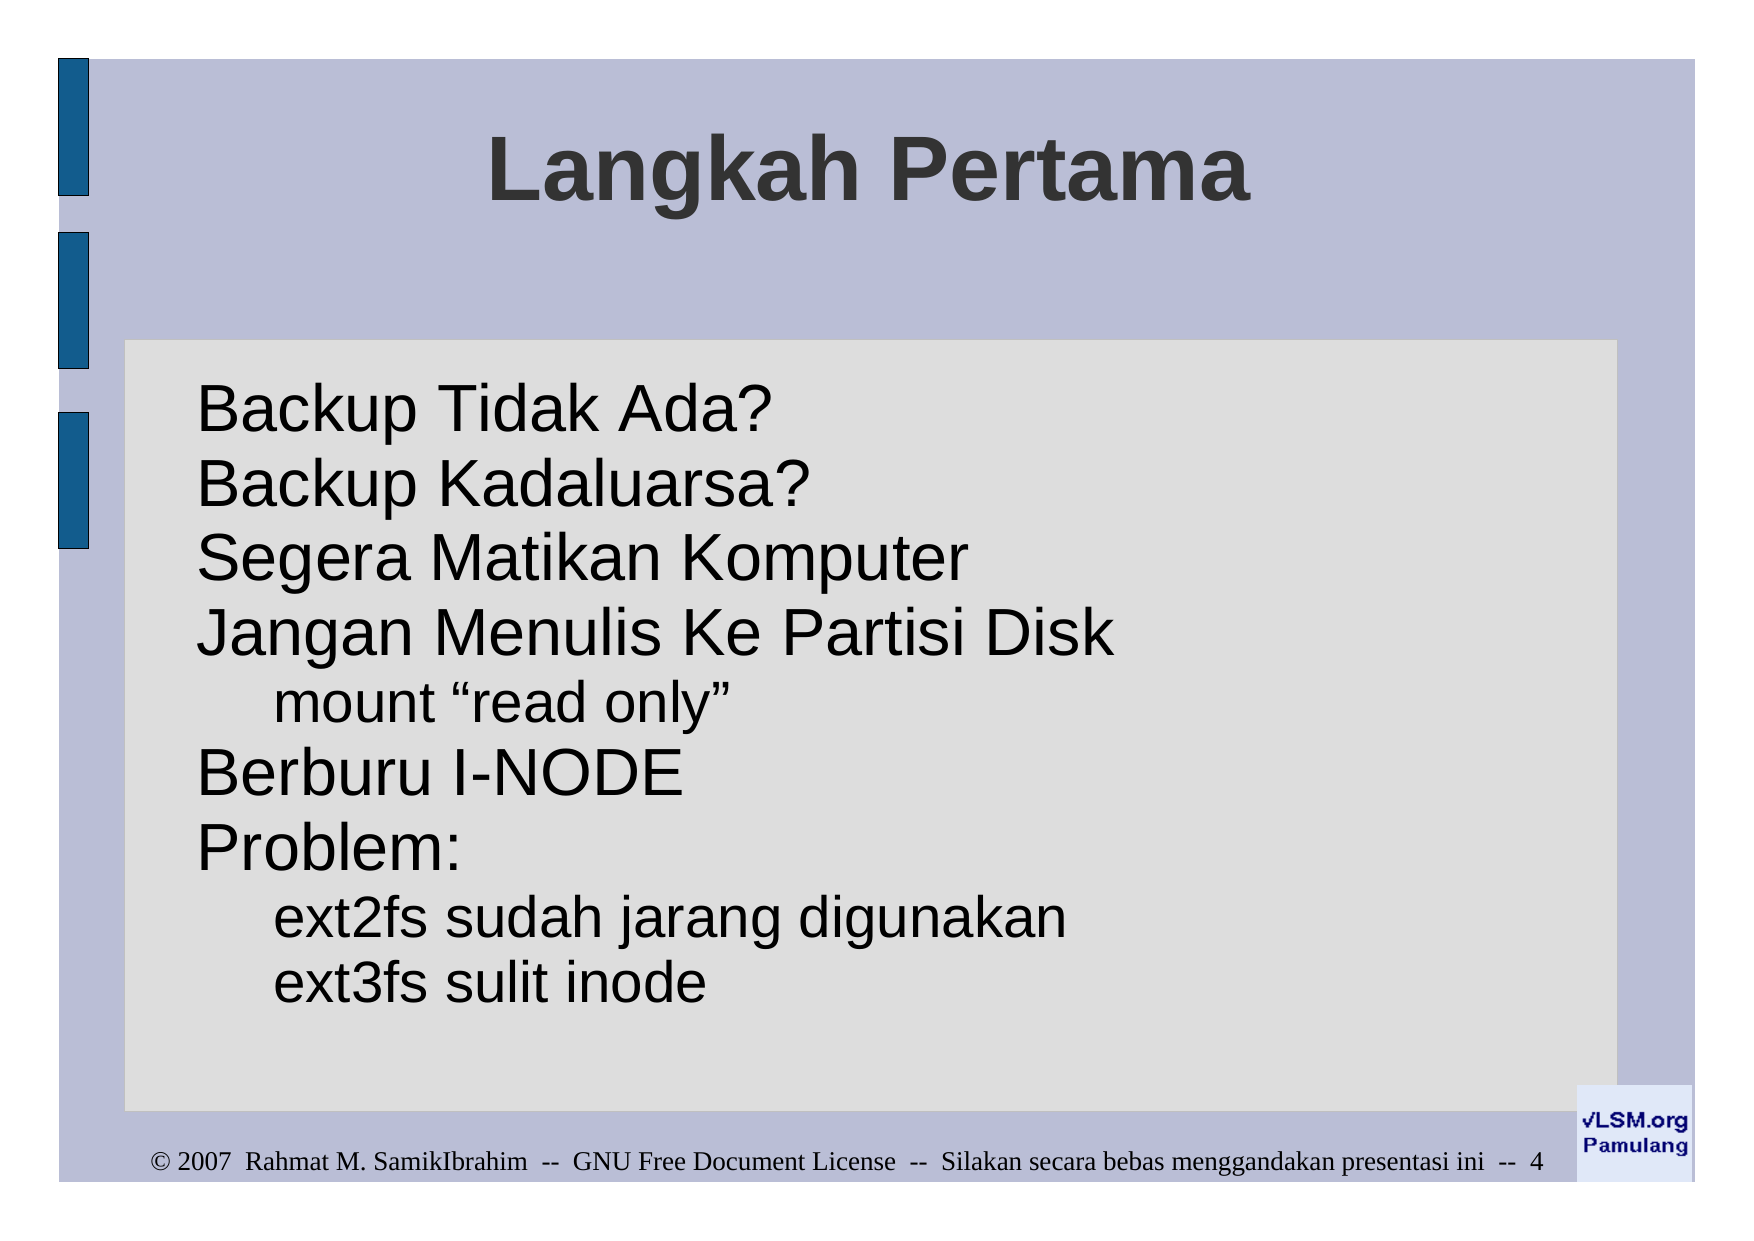

# Langkah Pertama
Backup Tidak Ada?
Backup Kadaluarsa?
Segera Matikan Komputer
Jangan Menulis Ke Partisi Disk
mount “read only”
Berburu I-NODE
Problem:
ext2fs sudah jarang digunakan
ext3fs sulit inode